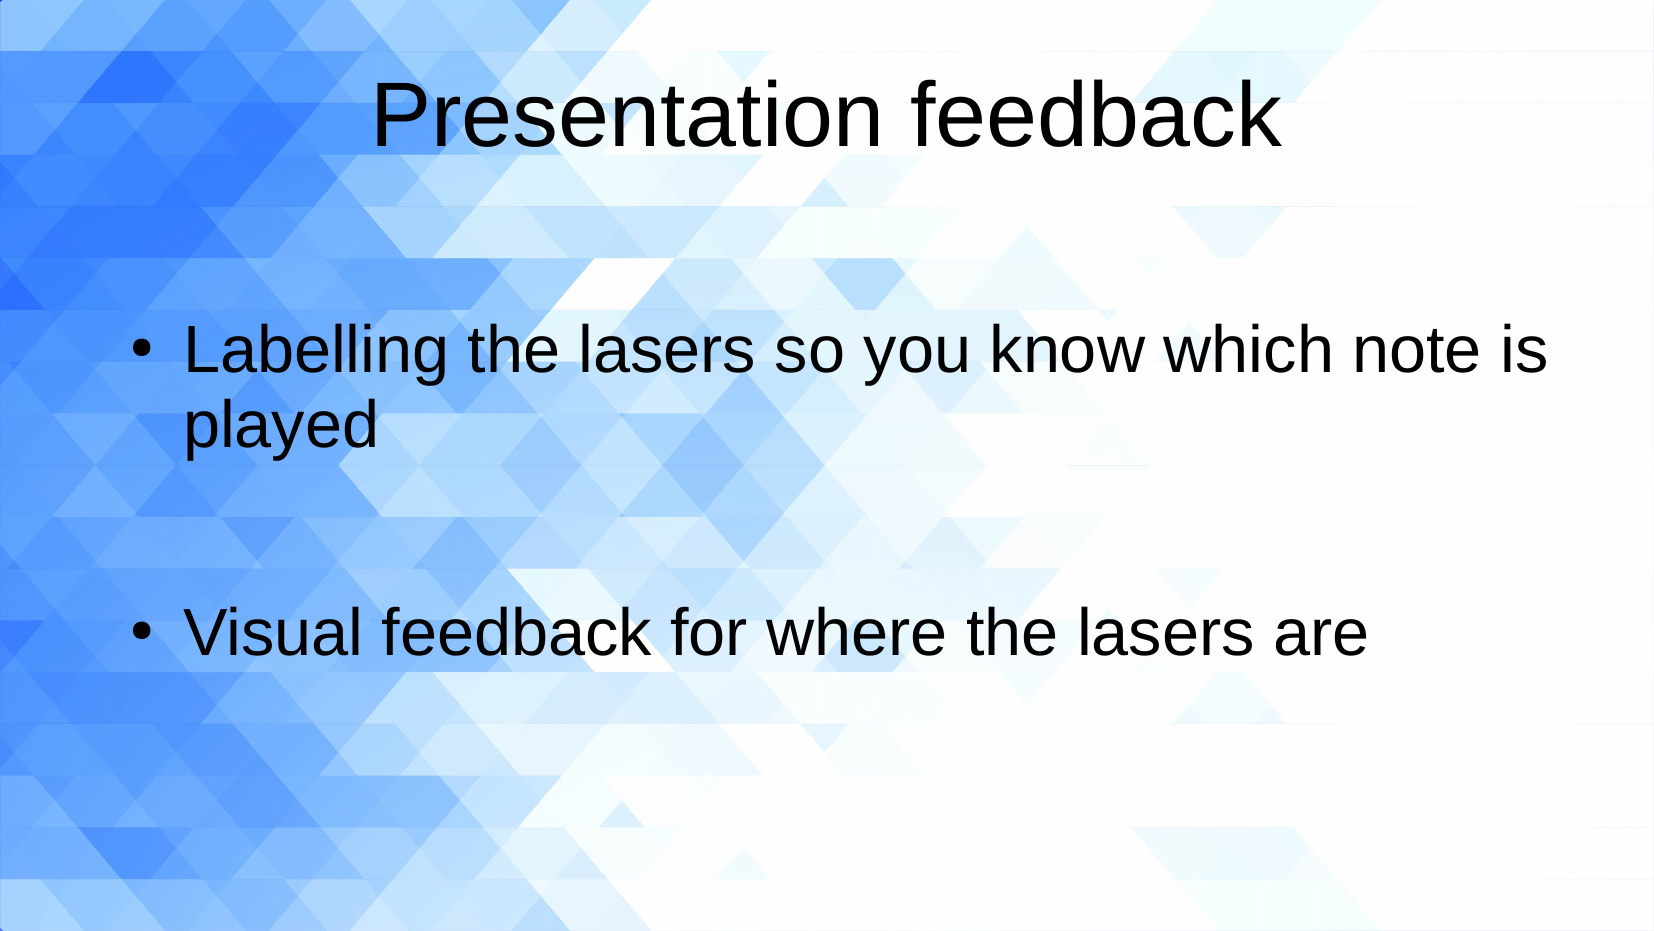

# Presentation feedback
Labelling the lasers so you know which note is played
Visual feedback for where the lasers are